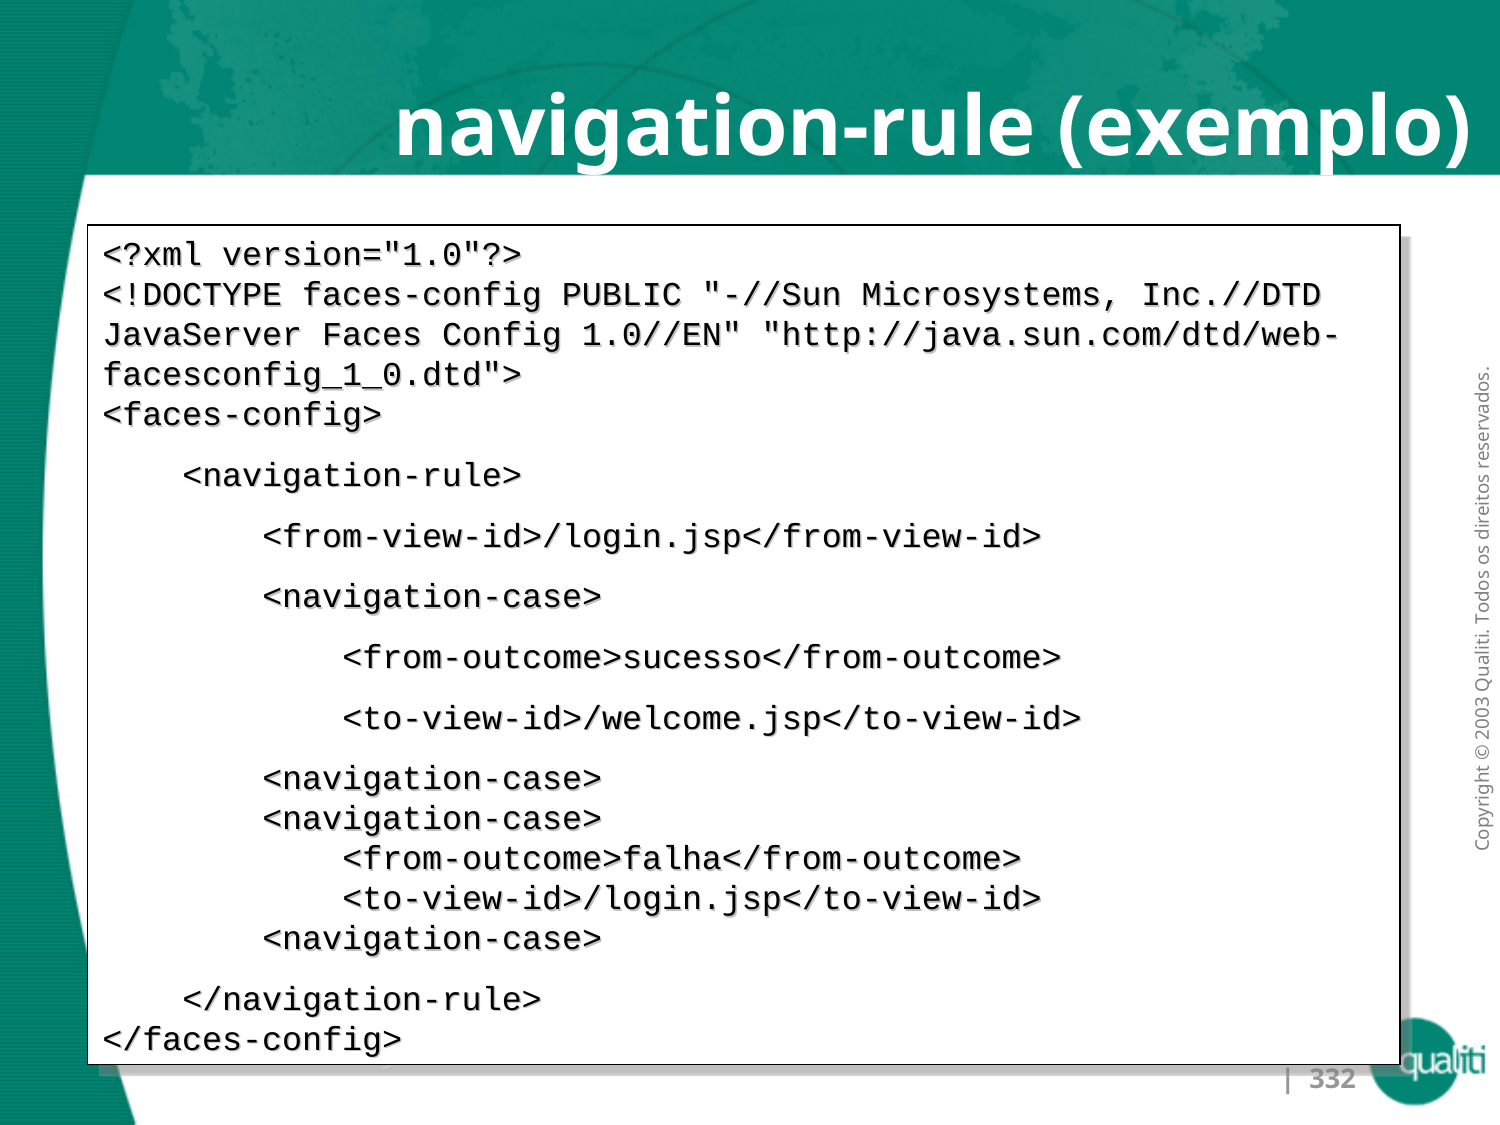

# navigation-rule (exemplo)‏
<?xml version="1.0"?>
<!DOCTYPE faces-config PUBLIC "-//Sun Microsystems, Inc.//DTD JavaServer Faces Config 1.0//EN" "http://java.sun.com/dtd/web-facesconfig_1_0.dtd">
<faces-config>
 <navigation-rule>
 <from-view-id>/login.jsp</from-view-id>
 <navigation-case>
 <from-outcome>sucesso</from-outcome>
 <to-view-id>/welcome.jsp</to-view-id>
 <navigation-case>
 <navigation-case>
 <from-outcome>falha</from-outcome>
 <to-view-id>/login.jsp</to-view-id>
 <navigation-case>
 </navigation-rule>
</faces-config>